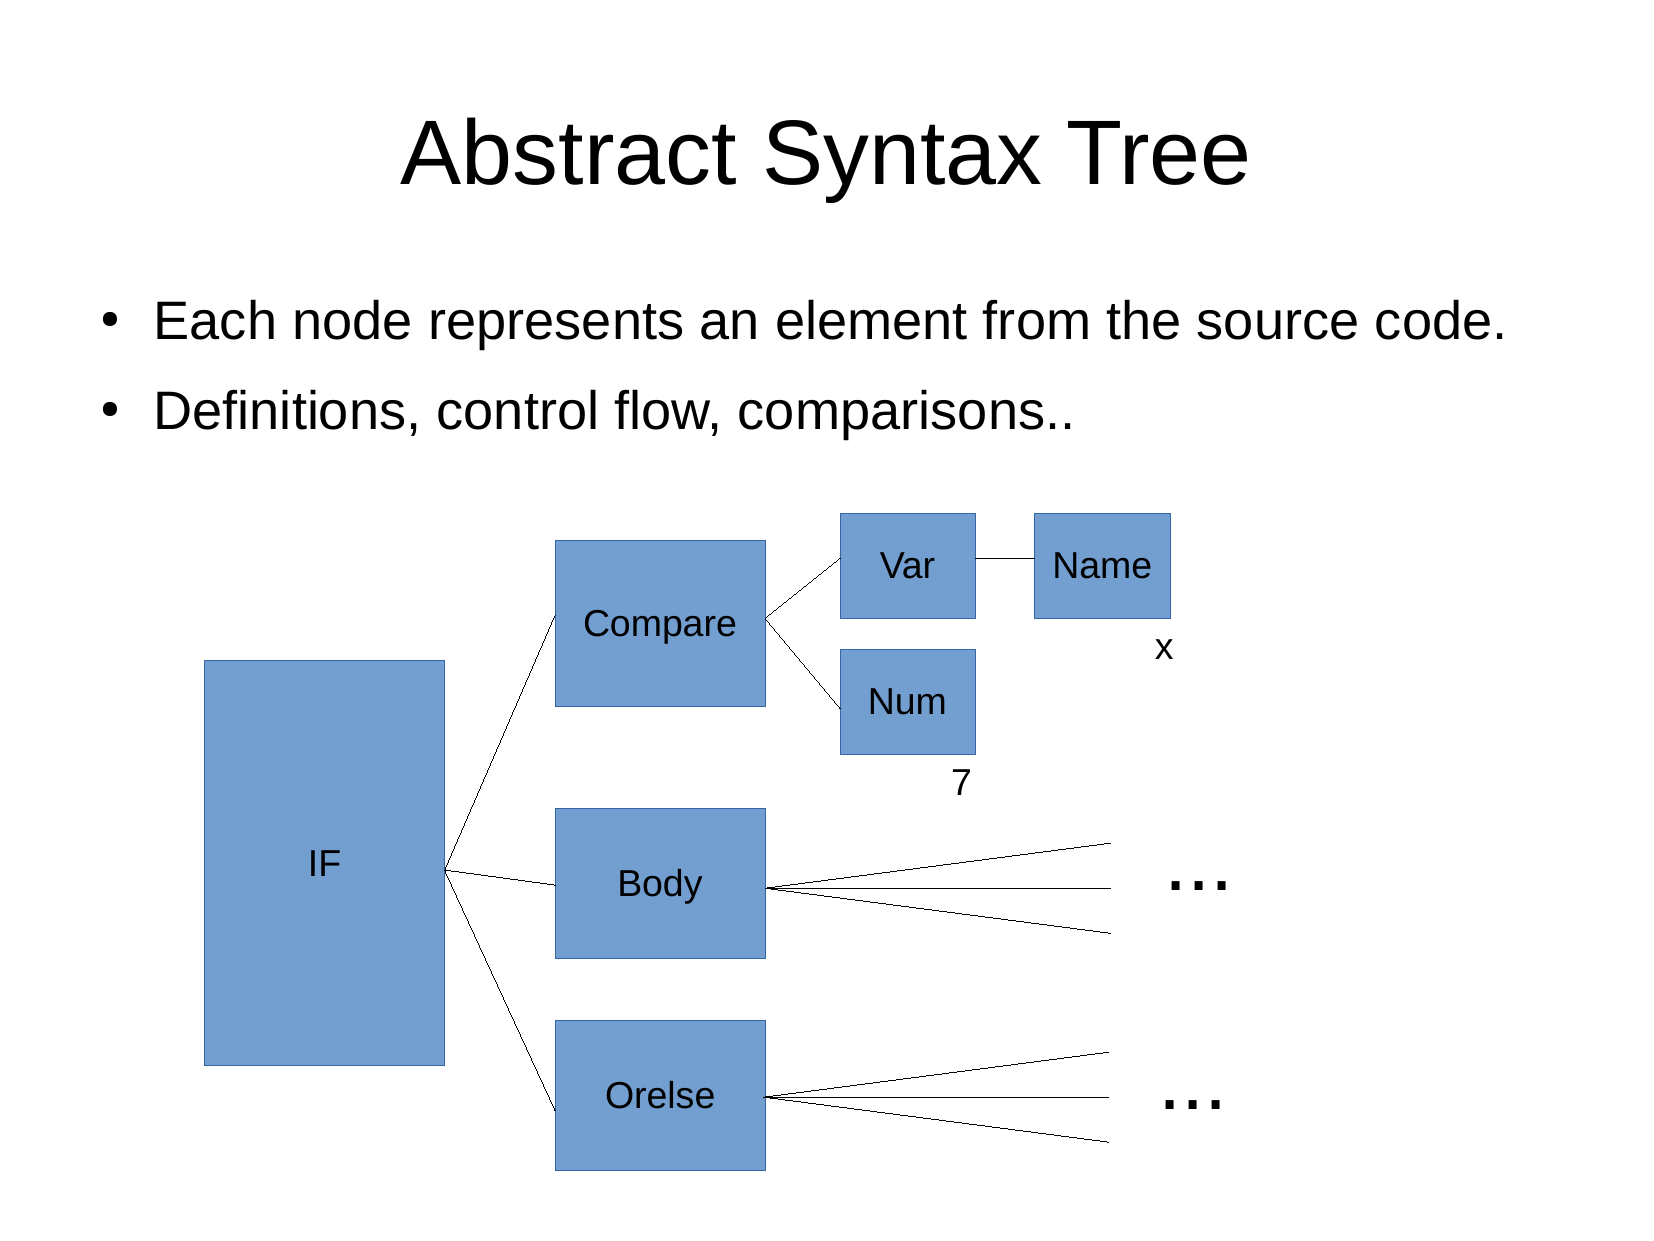

# Abstract Syntax Tree
Each node represents an element from the source code.
Definitions, control flow, comparisons..
Var
Name
Compare
x
Num
IF
7
Body
...
Orelse
...